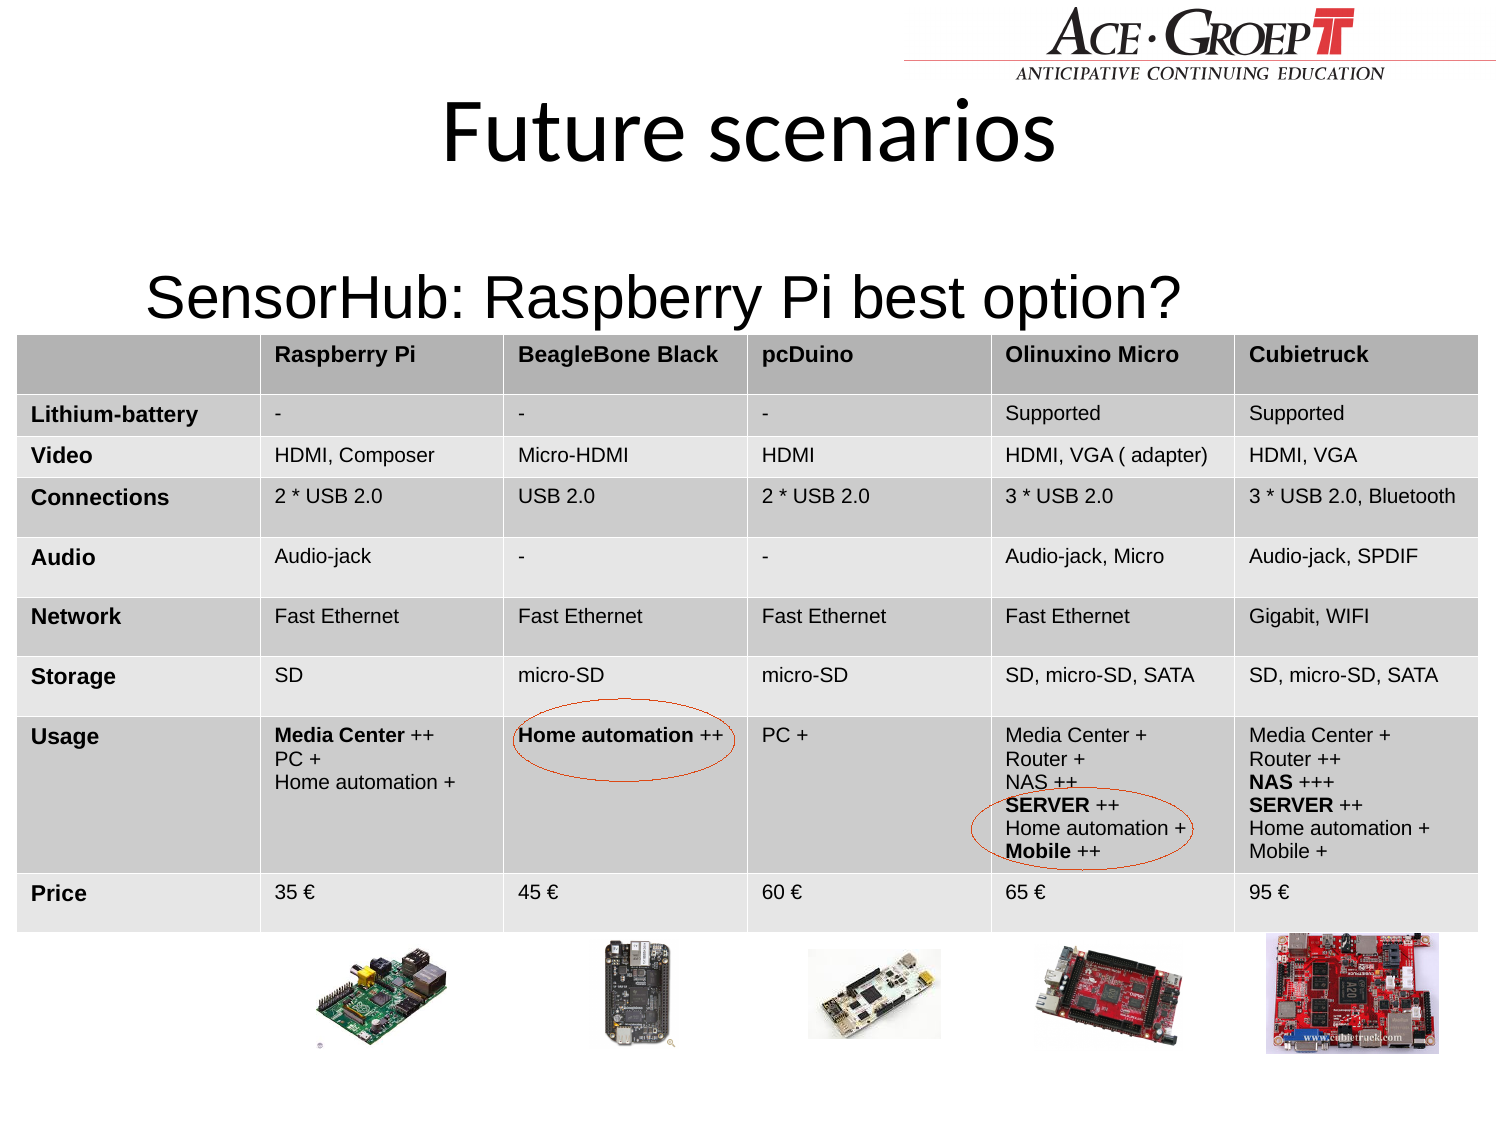

# Future scenarios
SensorHub: Raspberry Pi best option?
| | Raspberry Pi | BeagleBone Black | pcDuino | Olinuxino Micro | Cubietruck |
| --- | --- | --- | --- | --- | --- |
| Lithium-battery | - | - | - | Supported | Supported |
| Video | HDMI, Composer | Micro-HDMI | HDMI | HDMI, VGA ( adapter) | HDMI, VGA |
| Connections | 2 \* USB 2.0 | USB 2.0 | 2 \* USB 2.0 | 3 \* USB 2.0 | 3 \* USB 2.0, Bluetooth |
| Audio | Audio-jack | - | - | Audio-jack, Micro | Audio-jack, SPDIF |
| Network | Fast Ethernet | Fast Ethernet | Fast Ethernet | Fast Ethernet | Gigabit, WIFI |
| Storage | SD | micro-SD | micro-SD | SD, micro-SD, SATA | SD, micro-SD, SATA |
| Usage | Media Center ++ PC + Home automation + | Home automation ++ | PC + | Media Center + Router + NAS ++ SERVER ++ Home automation + Mobile ++ | Media Center + Router ++ NAS +++ SERVER ++ Home automation + Mobile + |
| Price | 35 € | 45 € | 60 € | 65 € | 95 € |